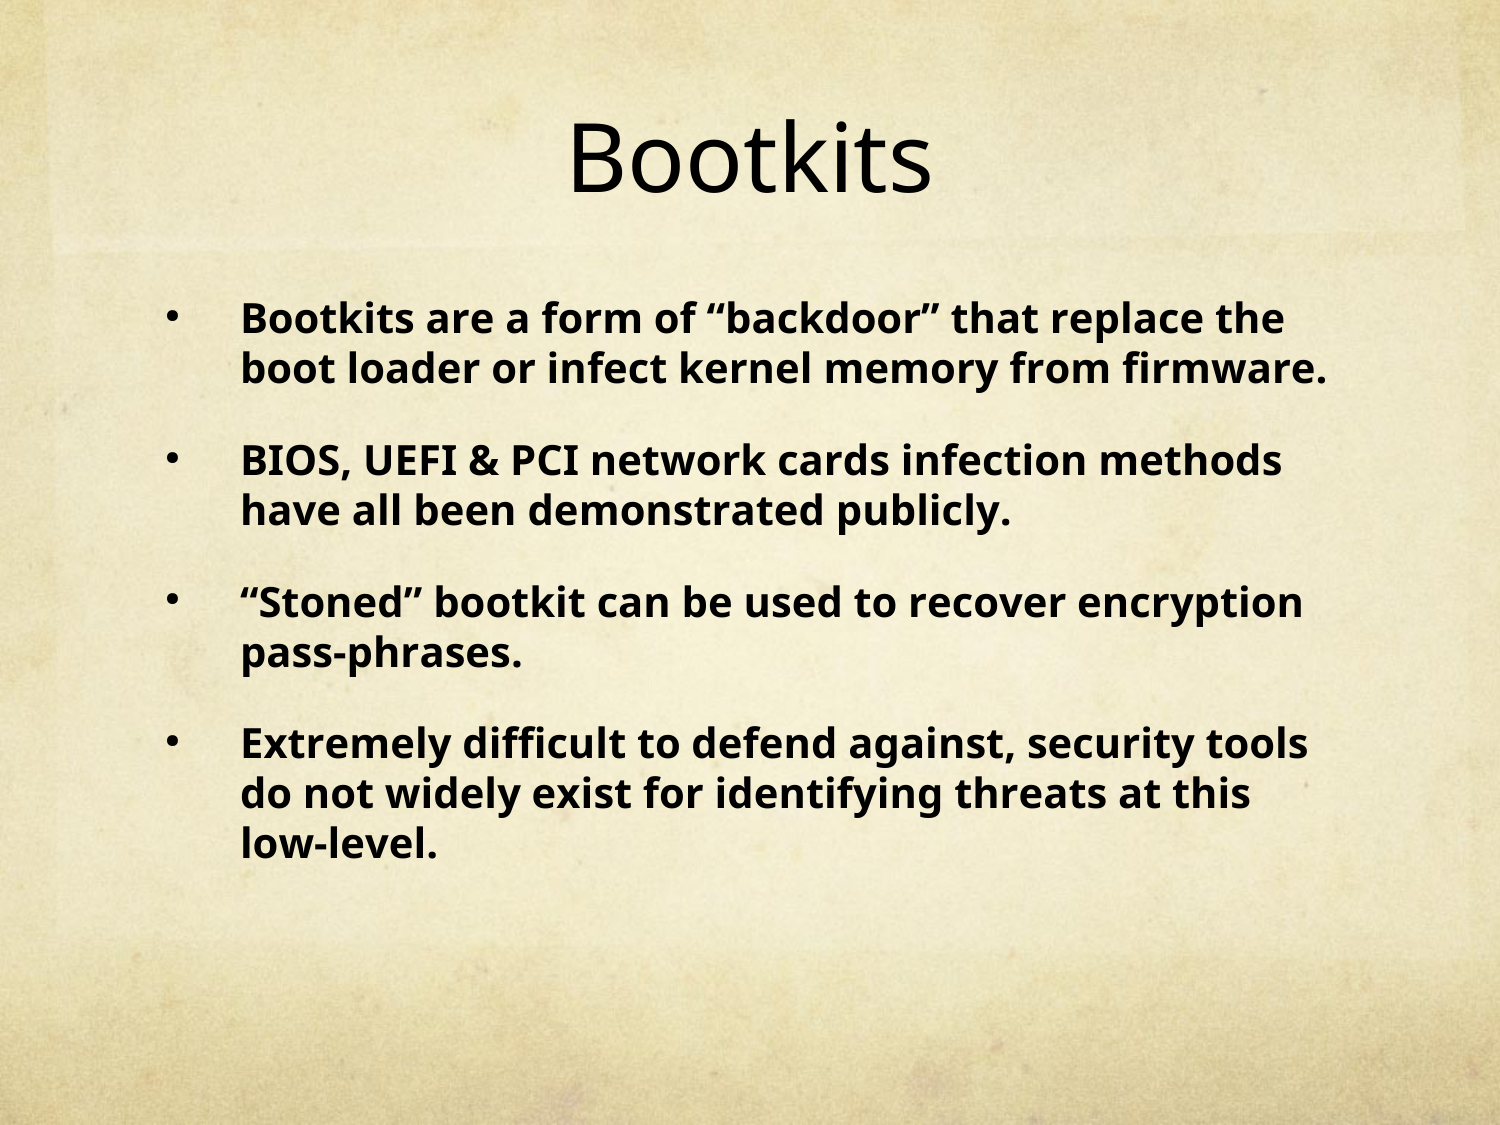

Bootkits
Bootkits are a form of “backdoor” that replace the boot loader or infect kernel memory from firmware.
BIOS, UEFI & PCI network cards infection methods have all been demonstrated publicly.
“Stoned” bootkit can be used to recover encryption pass-phrases.
Extremely difficult to defend against, security tools do not widely exist for identifying threats at this low-level.